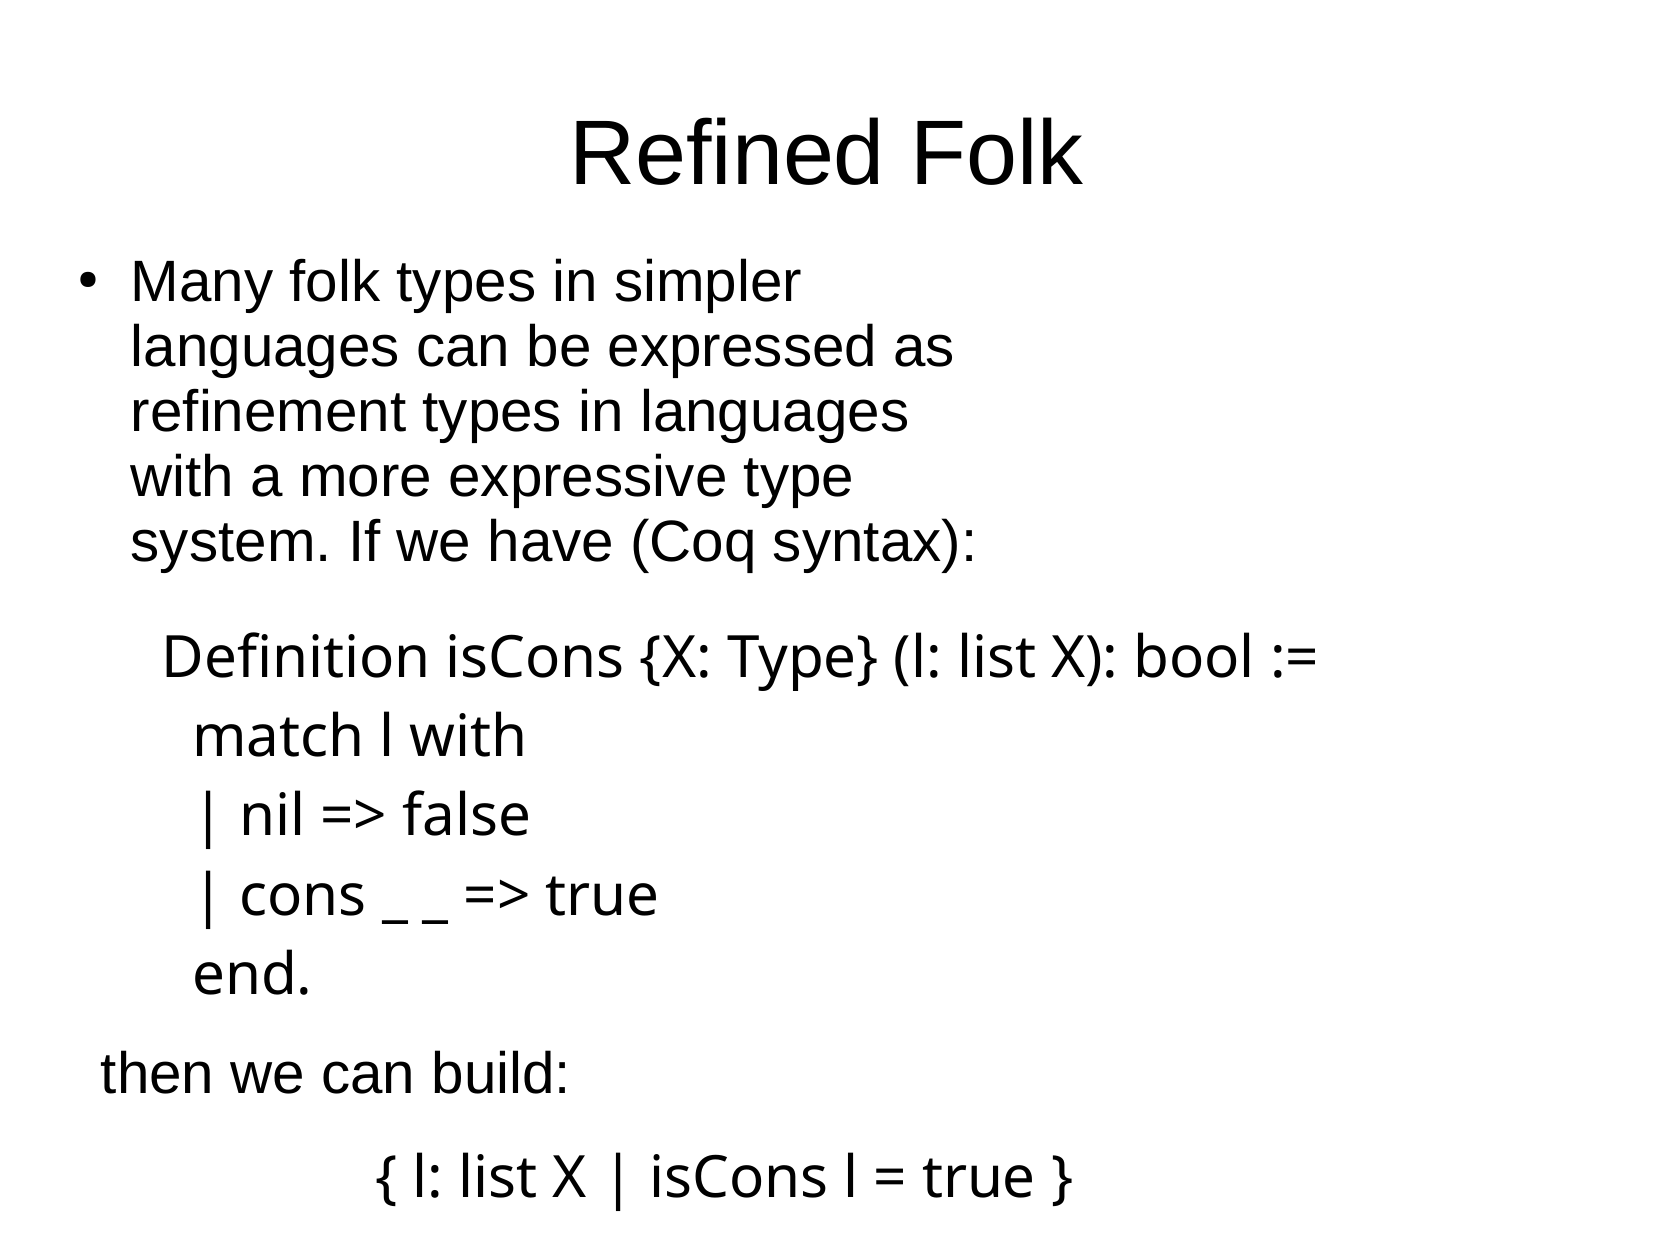

# Refined Folk
Many folk types in simpler languages can be expressed as refinement types in languages with a more expressive type system. If we have (Coq syntax):
 Definition isCons {X: Type} (l: list X): bool :=
 match l with
 | nil => false
 | cons _ _ => true
 end.
then we can build:
 { l: list X | isCons l = true }